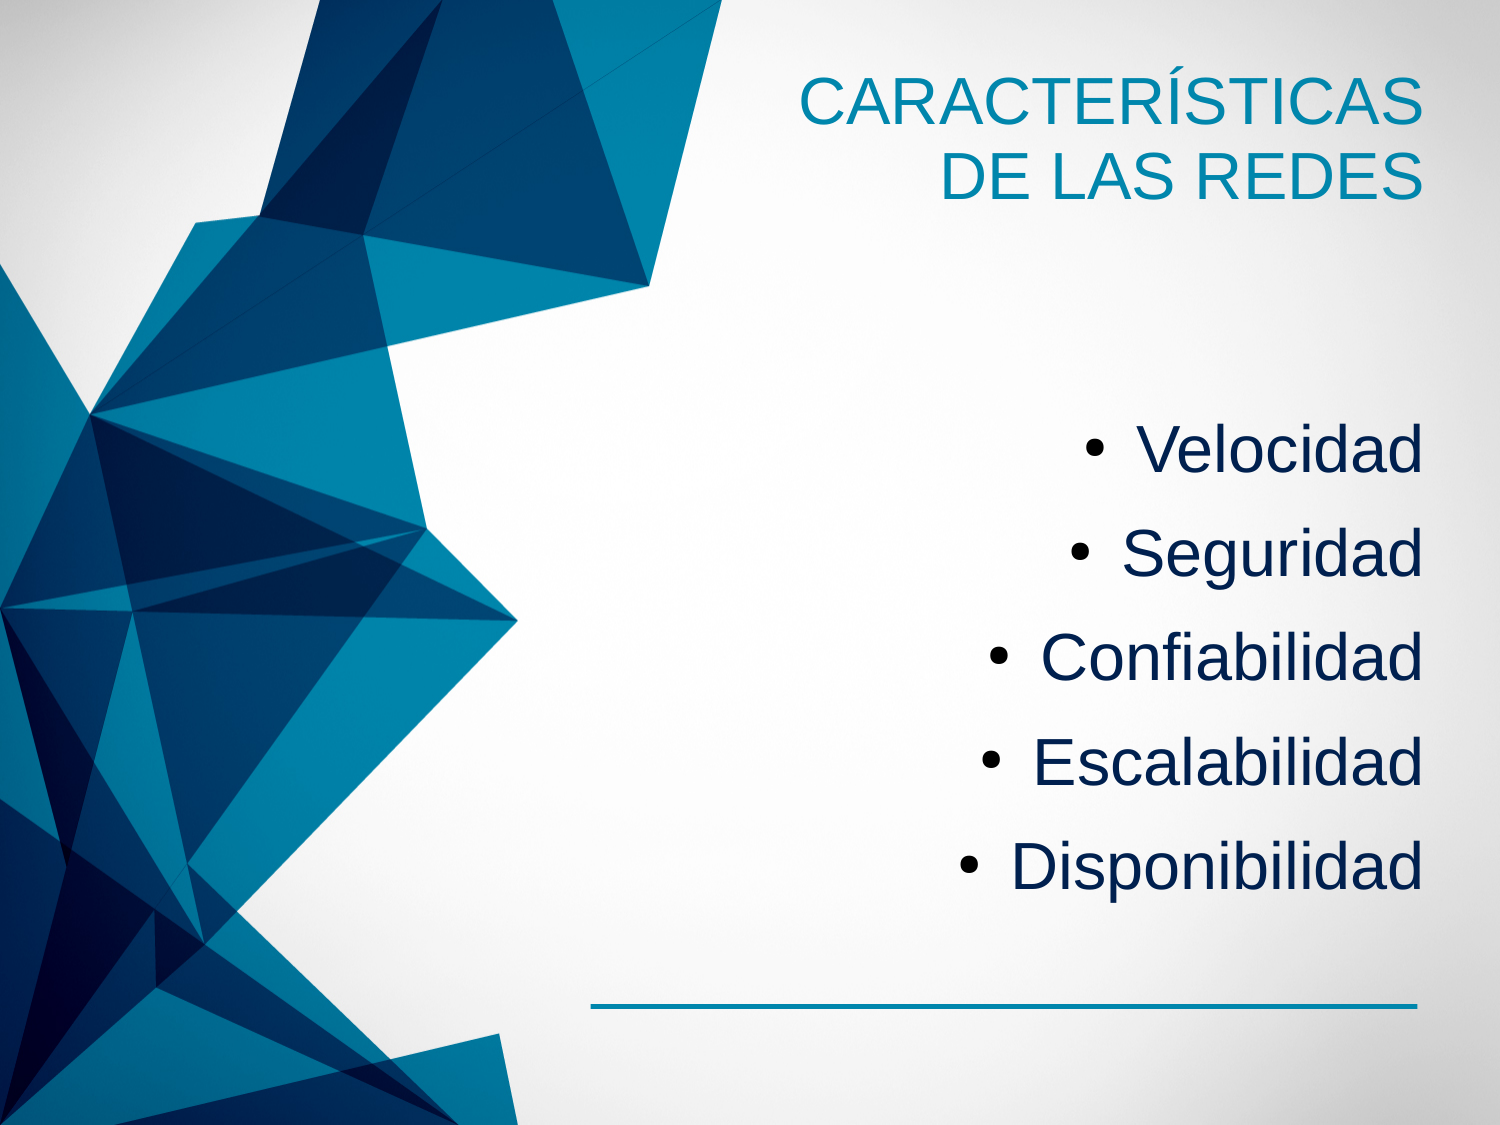

# CARACTERÍSTICAS DE LAS REDES
Velocidad
Seguridad
Confiabilidad
Escalabilidad
Disponibilidad